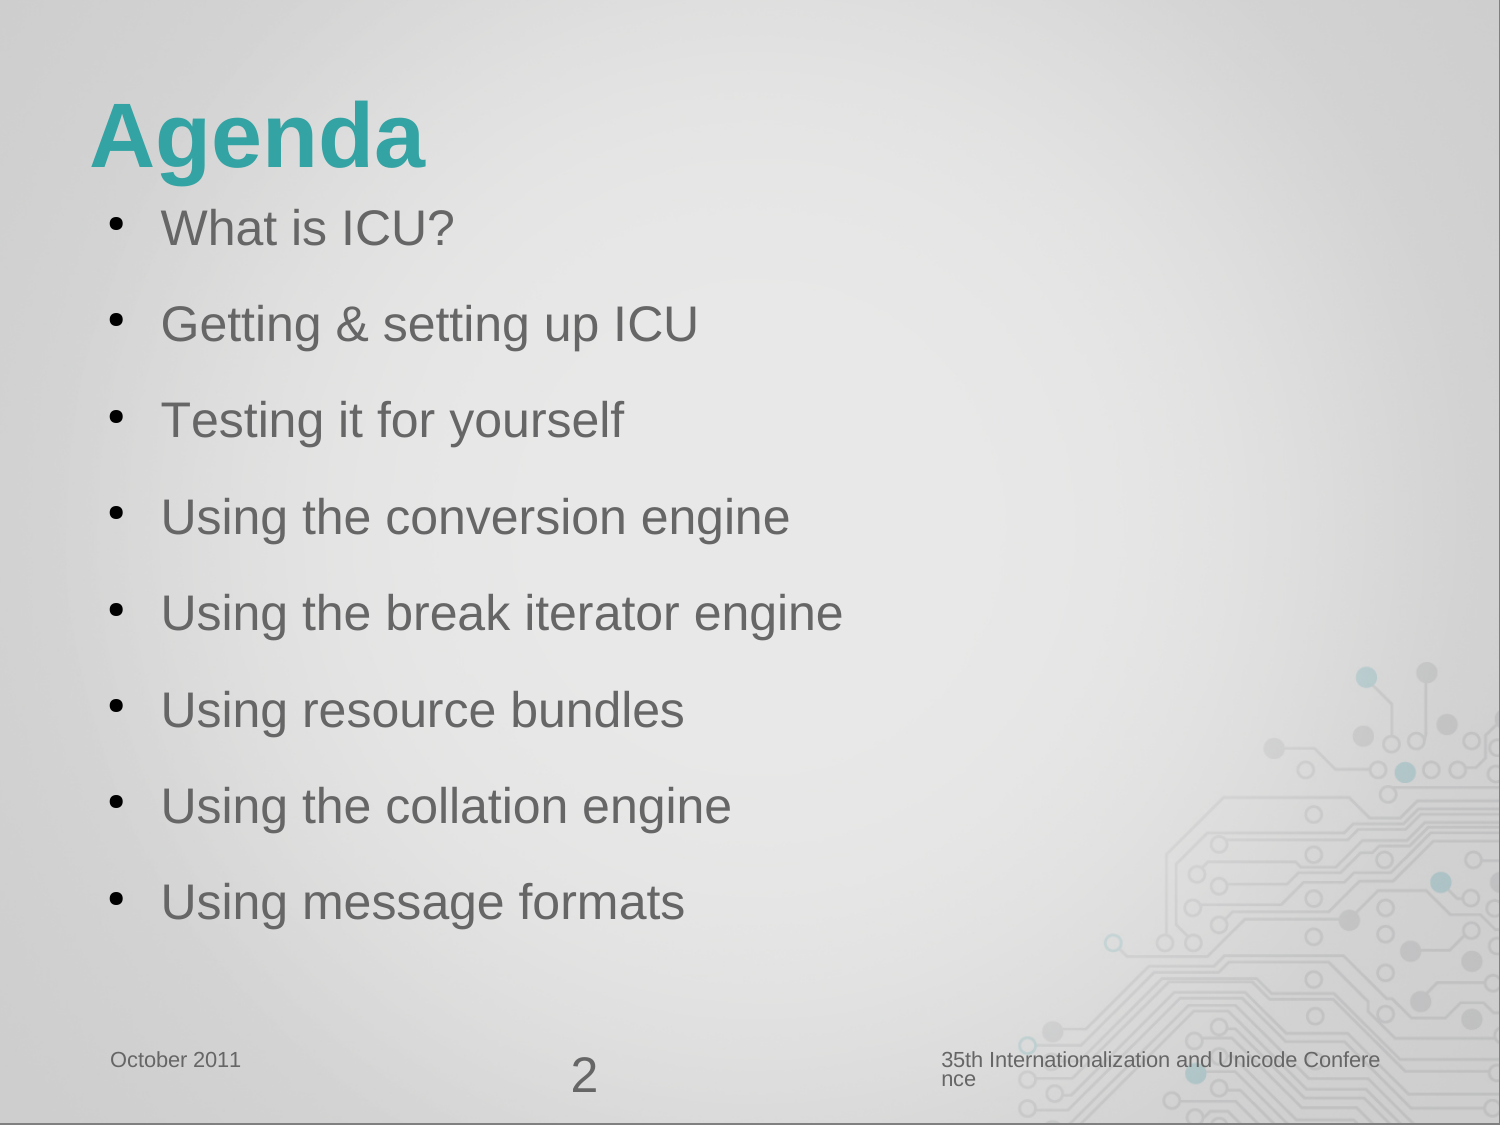

# Agenda
What is ICU?
Getting & setting up ICU
Testing it for yourself
Using the conversion engine
Using the break iterator engine
Using resource bundles
Using the collation engine
Using message formats
October 2011
2
35th Internationalization and Unicode Conference